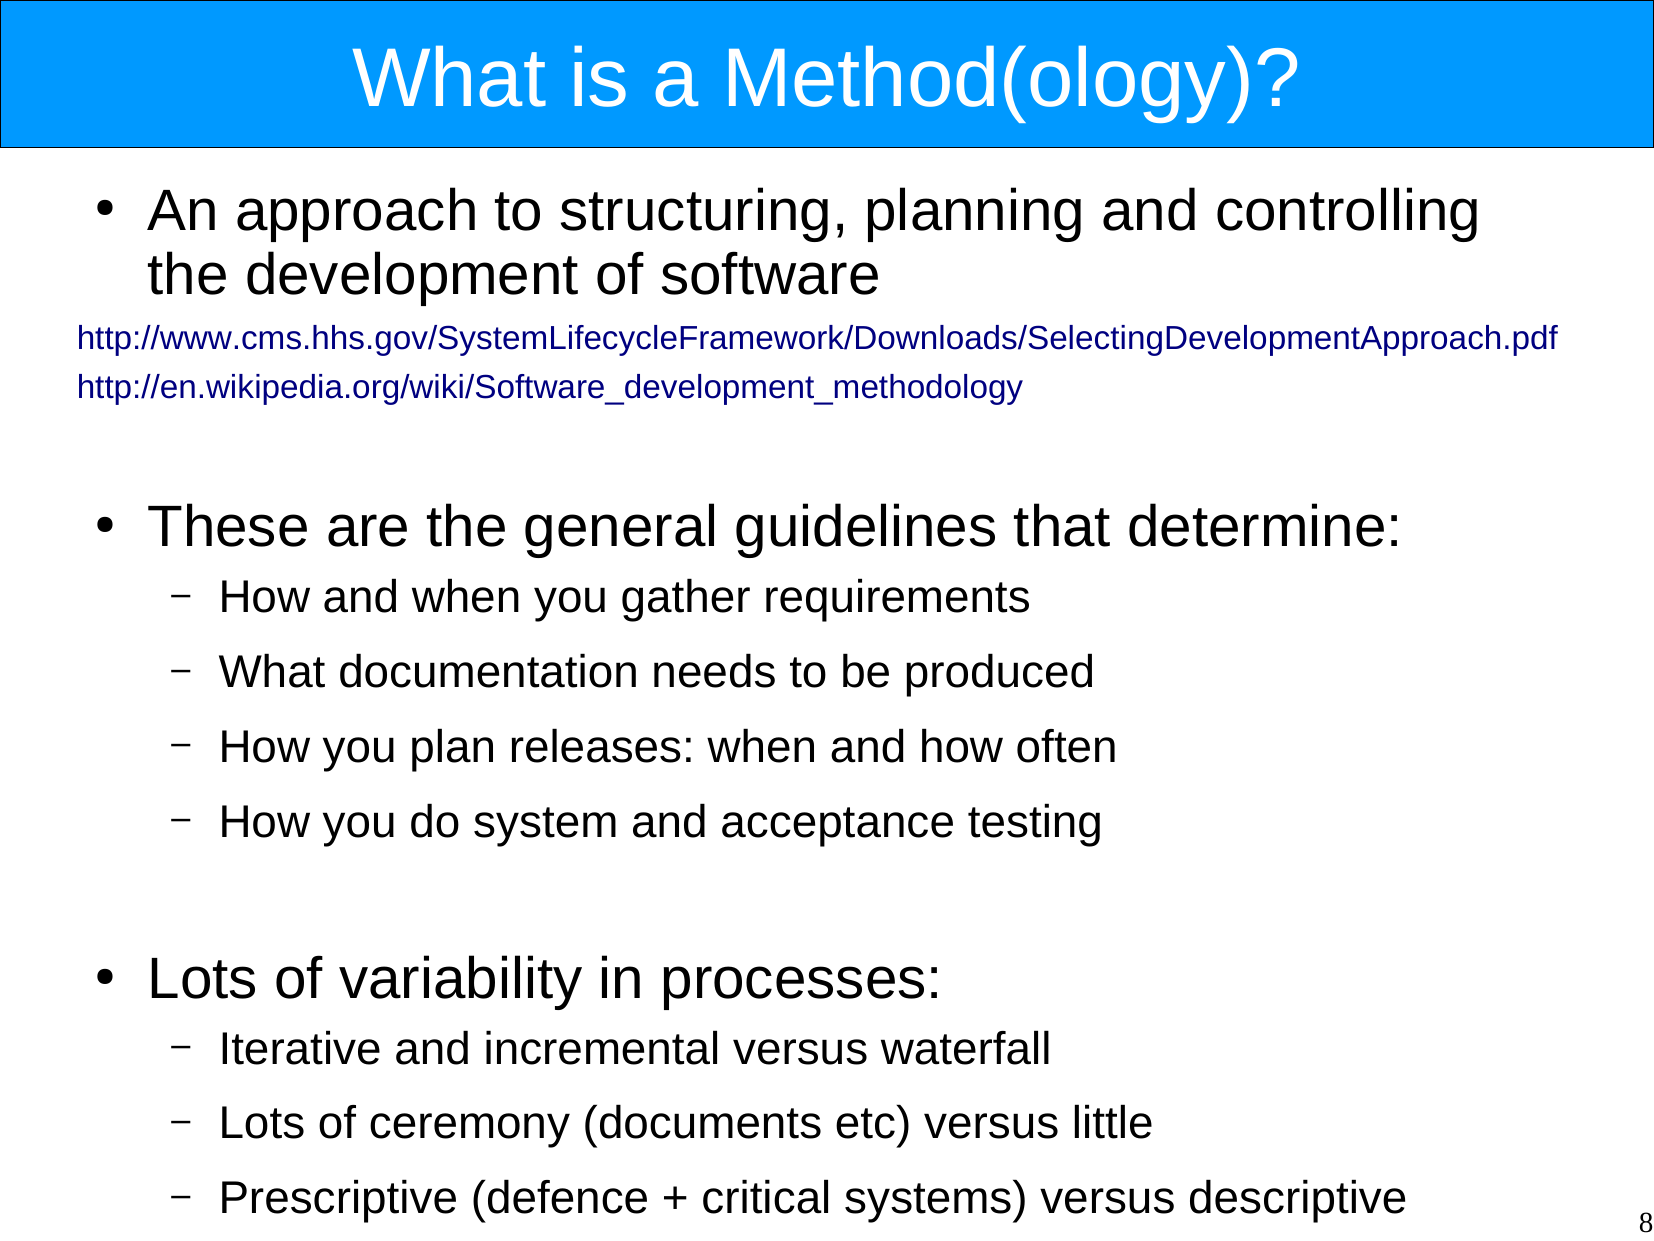

# What is a Method(ology)?
An approach to structuring, planning and controlling the development of software
http://www.cms.hhs.gov/SystemLifecycleFramework/Downloads/SelectingDevelopmentApproach.pdf
http://en.wikipedia.org/wiki/Software_development_methodology
These are the general guidelines that determine:
How and when you gather requirements
What documentation needs to be produced
How you plan releases: when and how often
How you do system and acceptance testing
Lots of variability in processes:
Iterative and incremental versus waterfall
Lots of ceremony (documents etc) versus little
Prescriptive (defence + critical systems) versus descriptive
8